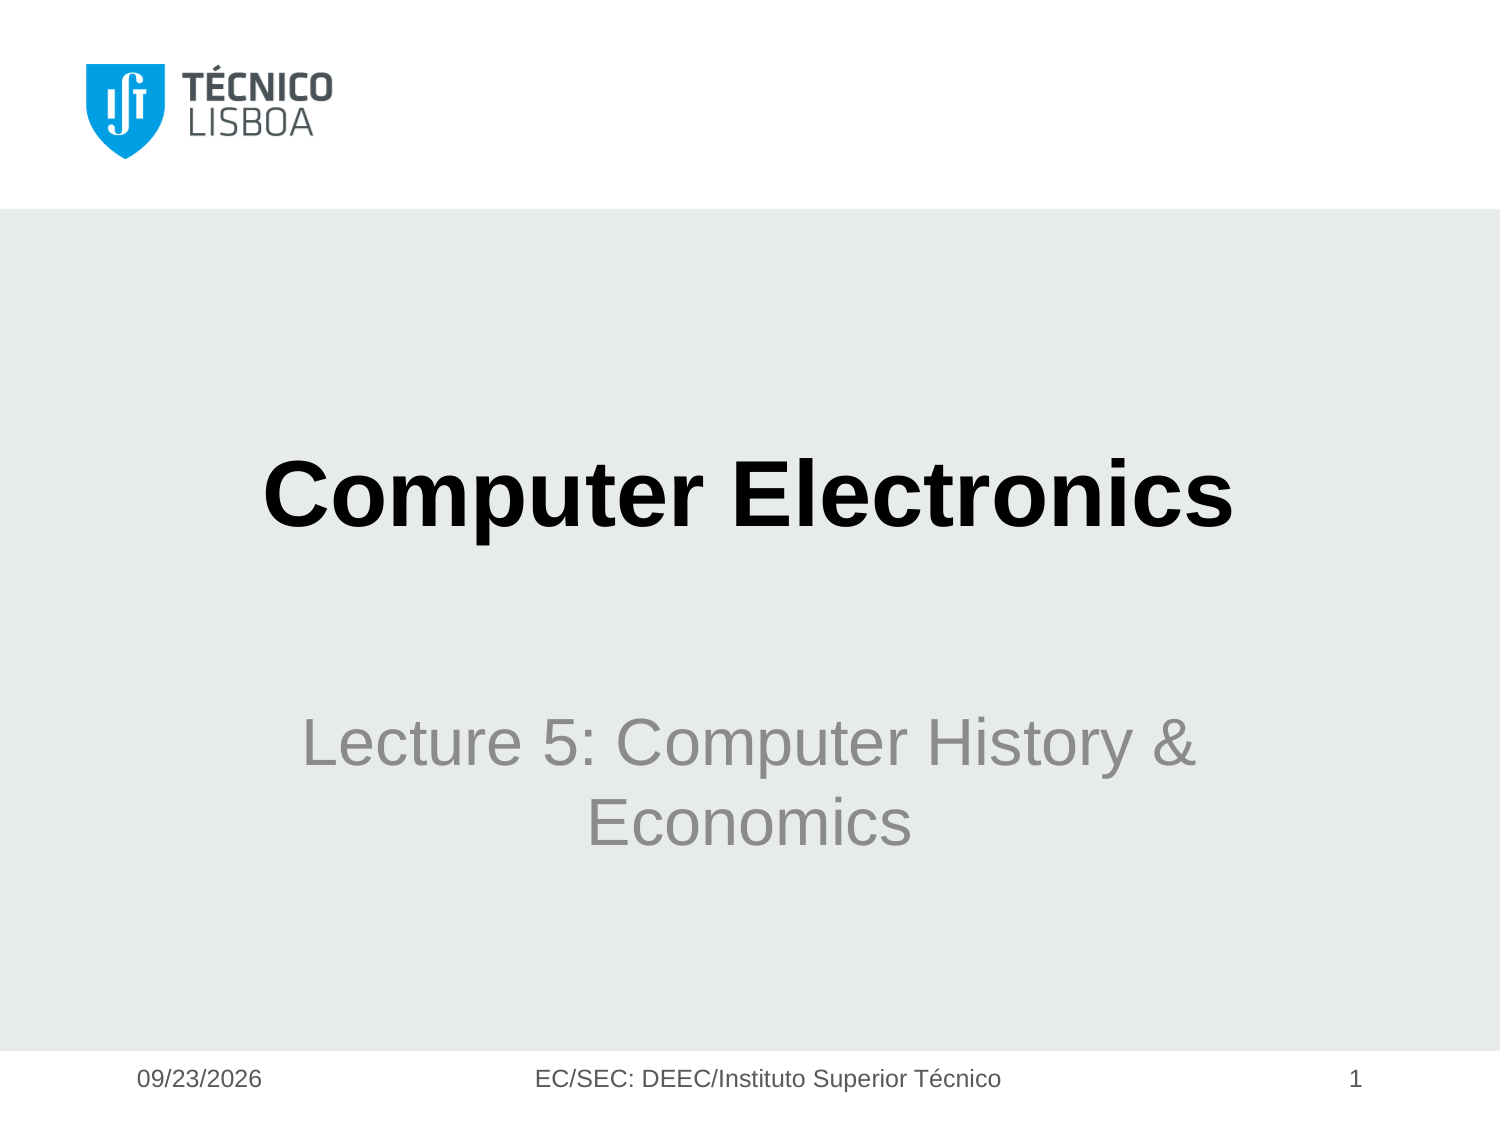

Computer Electronics
# Lecture 5: Computer History & Economics
EC/SEC: DEEC/Instituto Superior Técnico